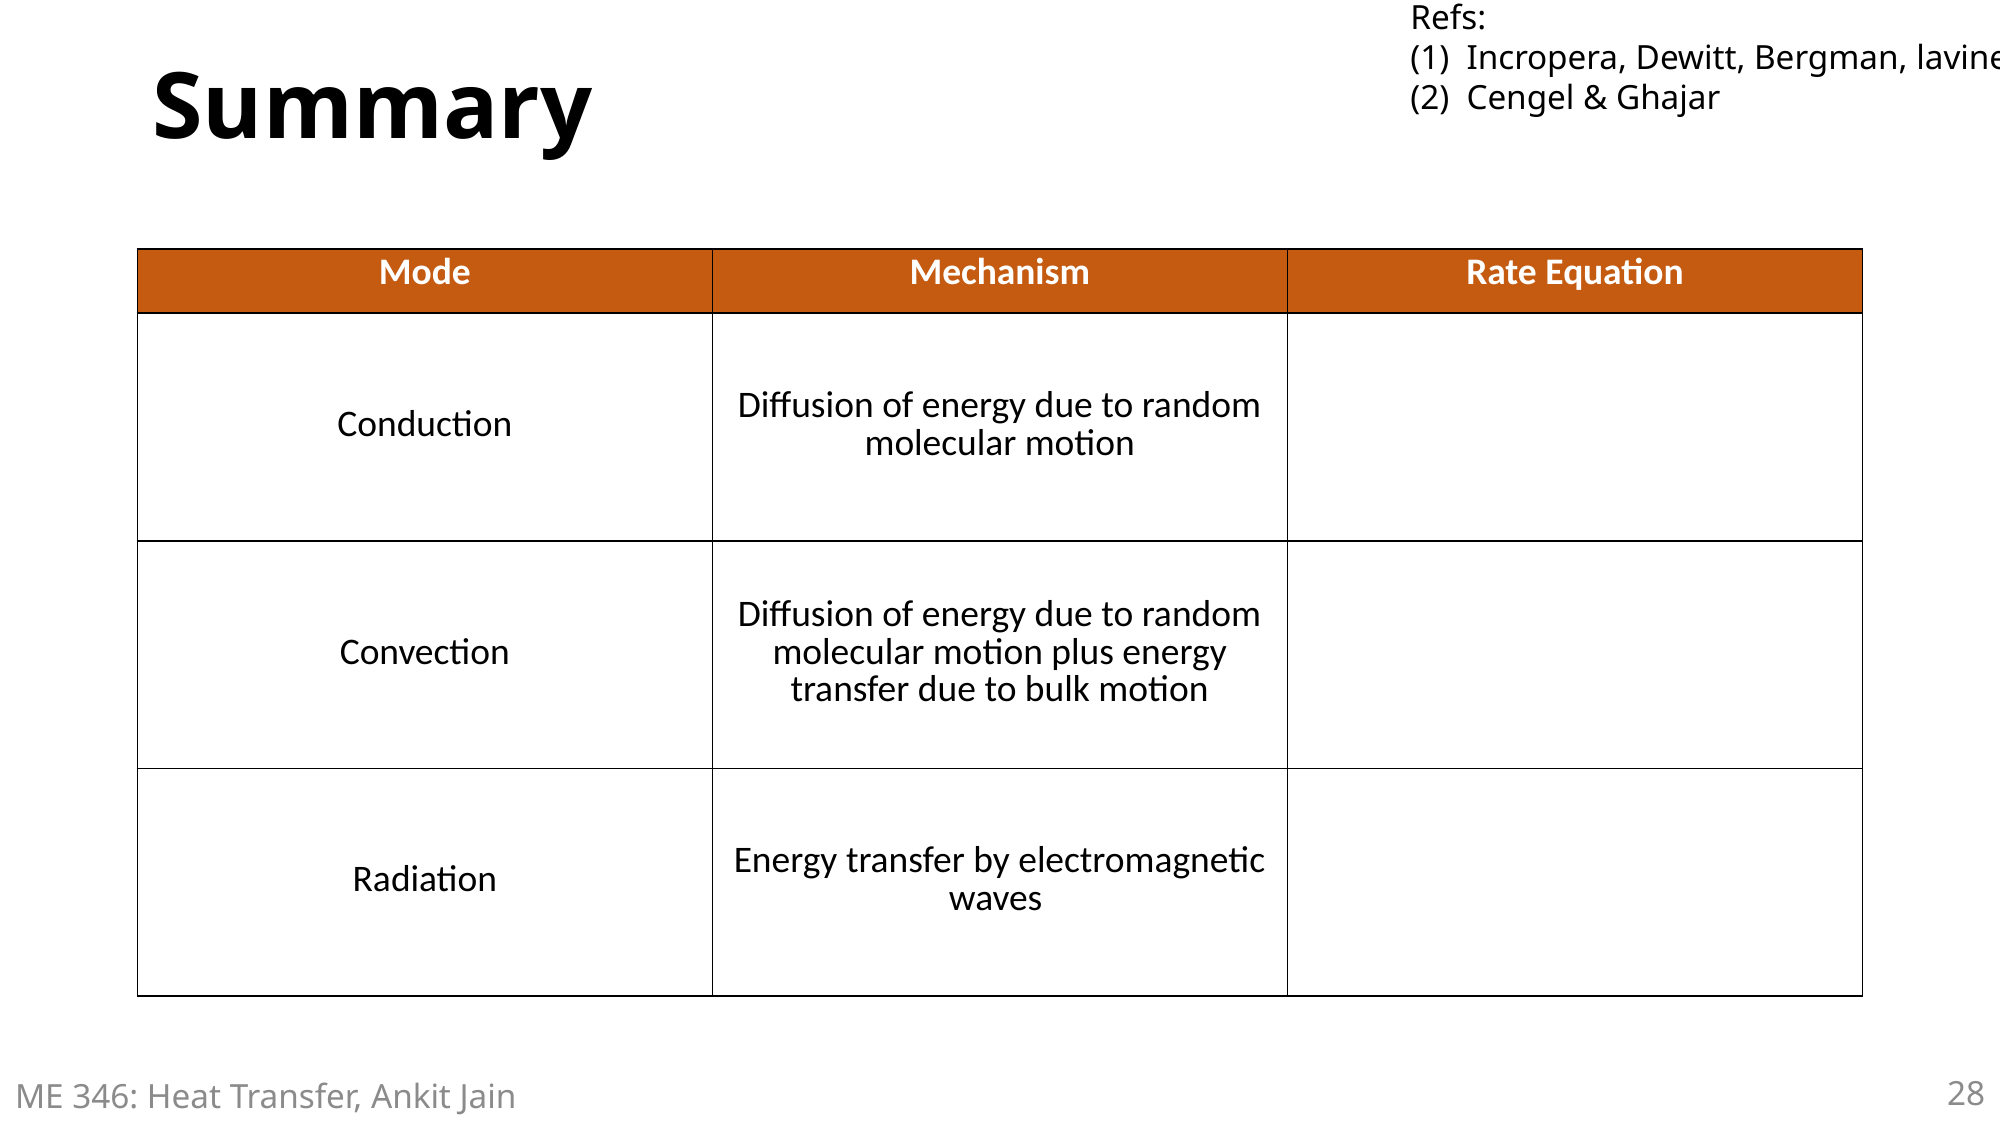

Summary
Refs:
Incropera, Dewitt, Bergman, lavine
Cengel & Ghajar
| Mode | Mechanism | Rate Equation |
| --- | --- | --- |
| Conduction | Diffusion of energy due to random molecular motion | |
| Convection | Diffusion of energy due to random molecular motion plus energy transfer due to bulk motion | |
| Radiation | Energy transfer by electromagnetic waves | |
ME 346: Heat Transfer, Ankit Jain
28